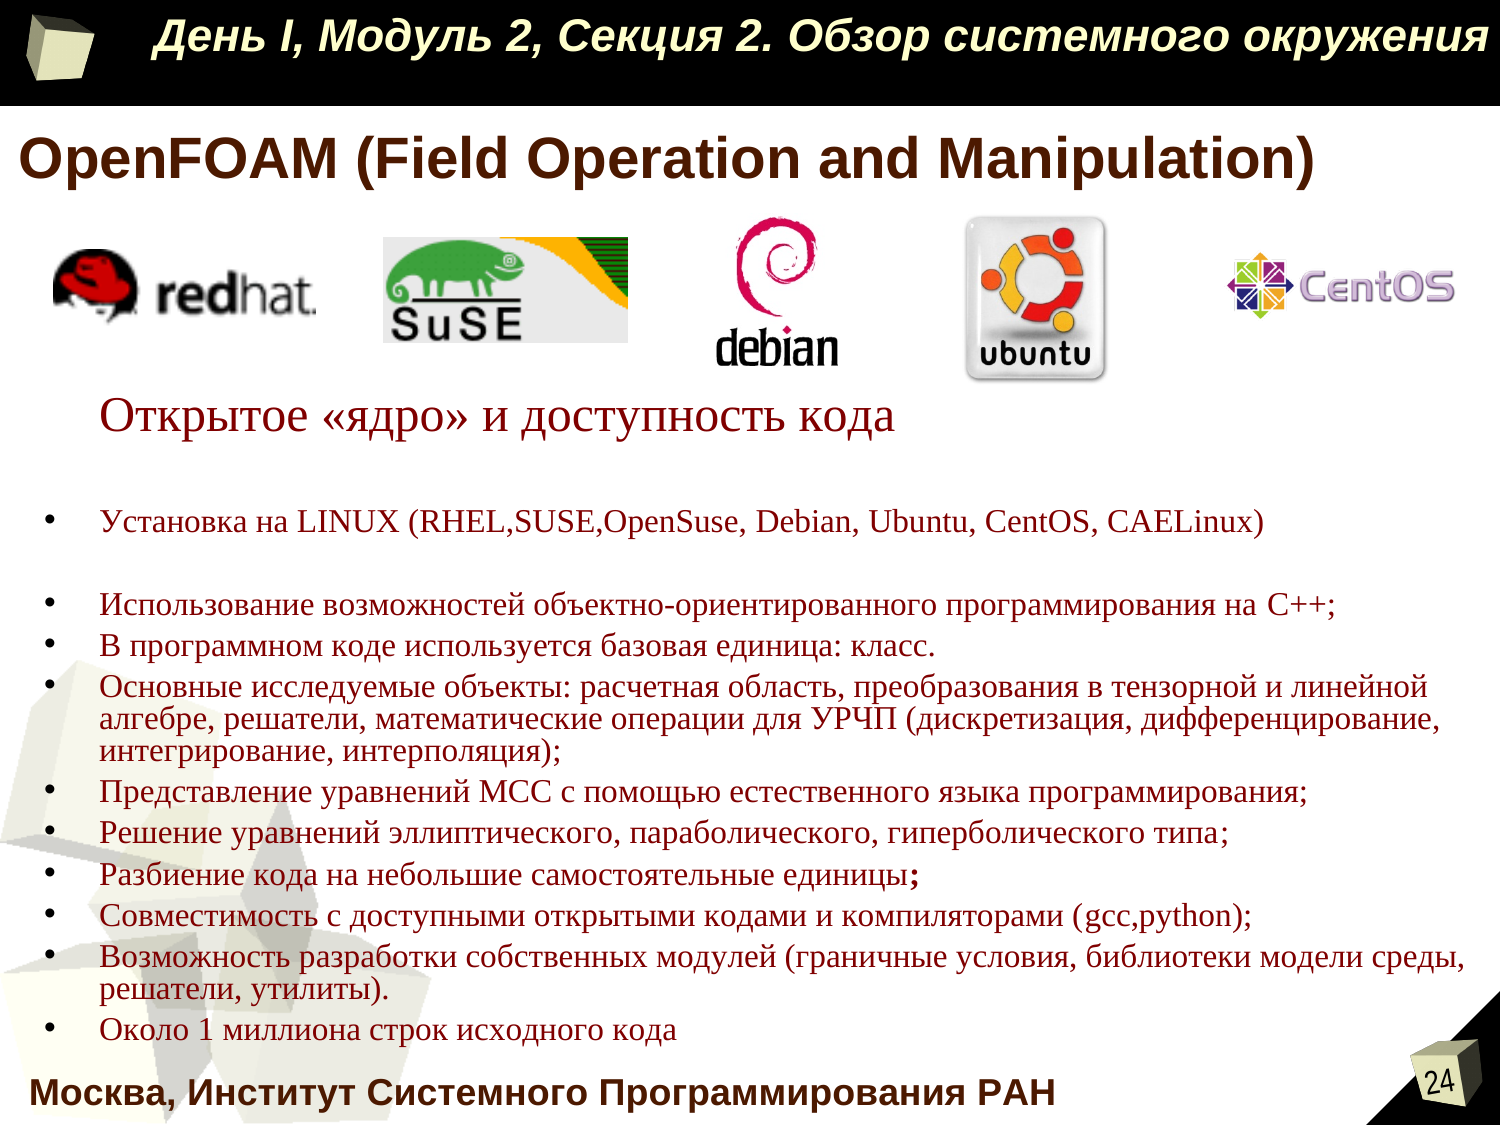

OpenFOAM (Field Operation and Manipulation)
	Открытое «ядро» и доступность кода
Установка на LINUX (RHEL,SUSE,OpenSuse, Dеbian, Ubuntu, CentOS, CAELinux)
Использование возможностей объектно-ориентированного программирования на C++;
В программном коде используется базовая единица: класс.
Основные исследуемые объекты: расчетная область, преобразования в тензорной и линейной алгебре, решатели, математические операции для УРЧП (дискретизация, дифференцирование, интегрирование, интерполяция);
Представление уравнений МСС с помощью естественного языка программирования;
Решение уравнений эллиптического, параболического, гиперболического типа;
Разбиение кода на небольшие самостоятельные единицы;
Совместимость с доступными открытыми кодами и компиляторами (gcc,python);
Возможность разработки собственных модулей (граничные условия, библиотеки модели среды, решатели, утилиты).
Около 1 миллиона строк исходного кода